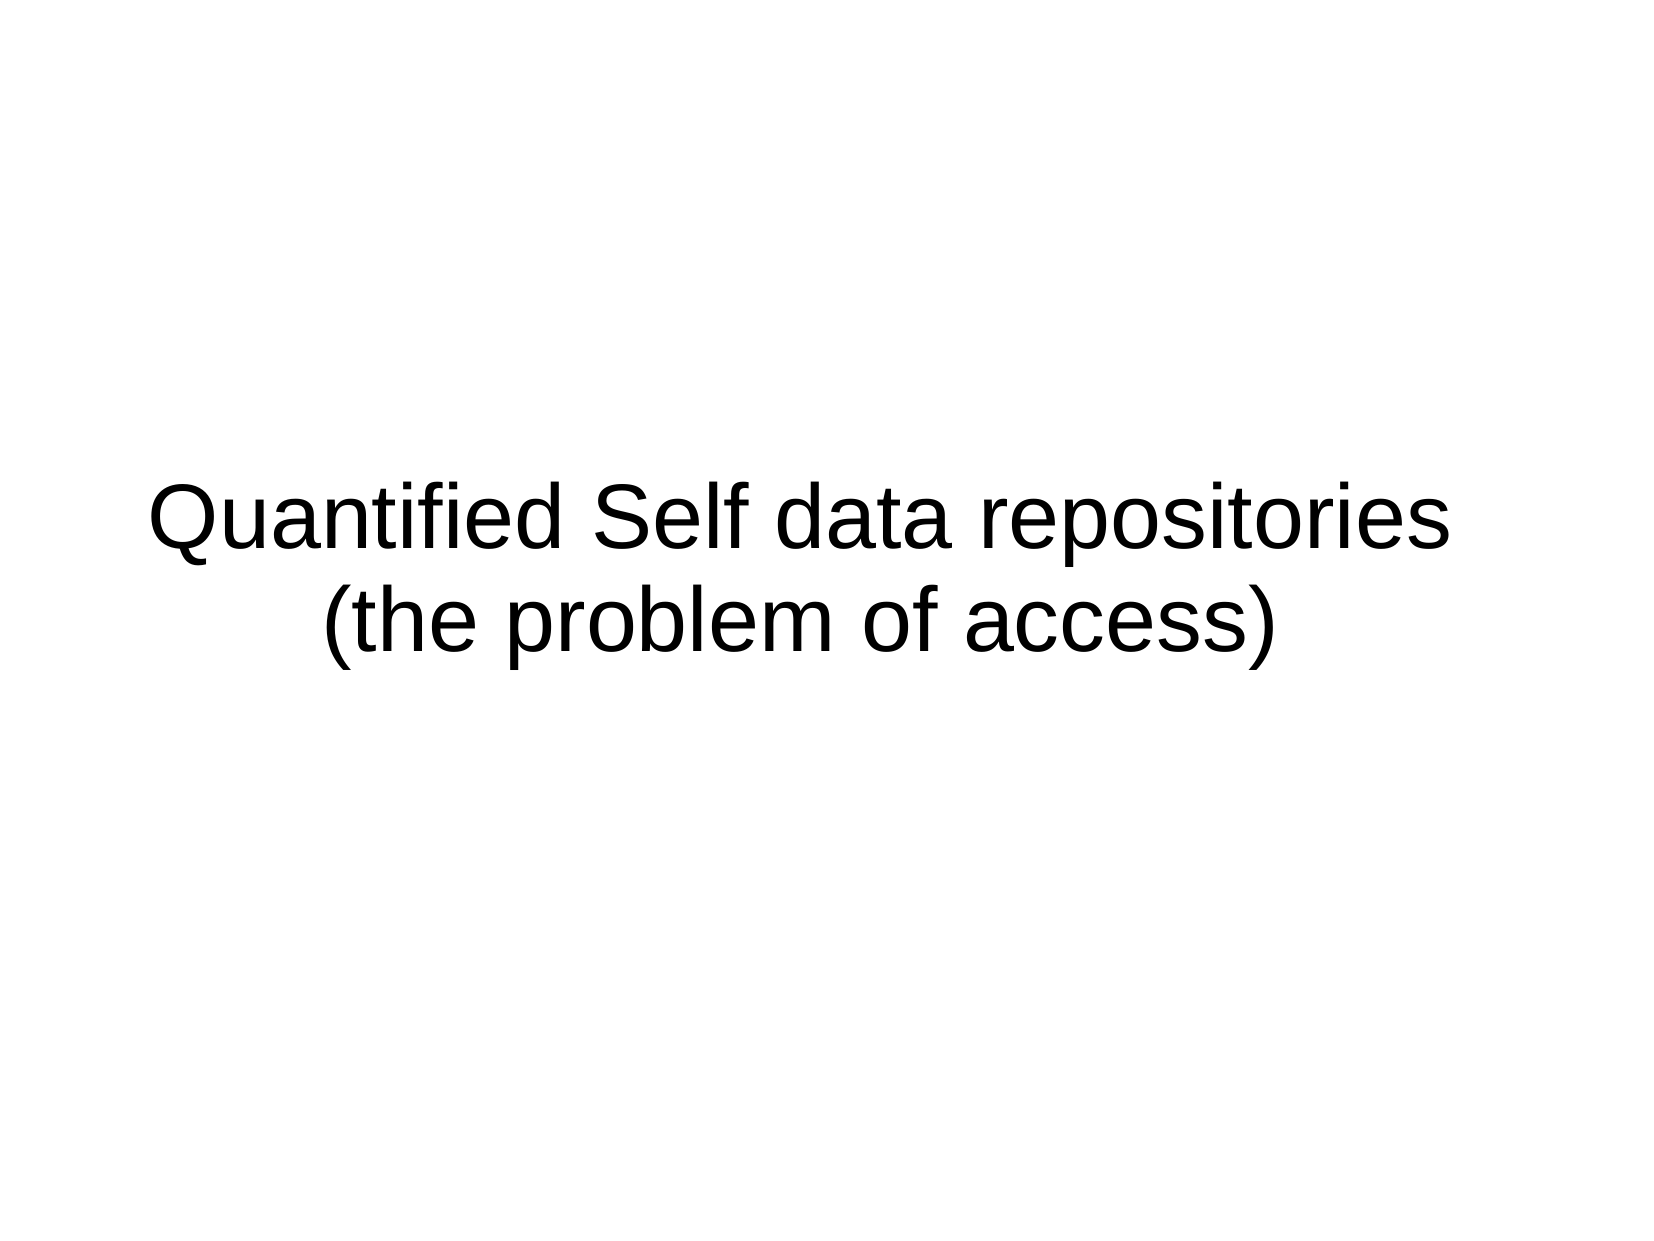

# Quantified Self data repositories (the problem of access)